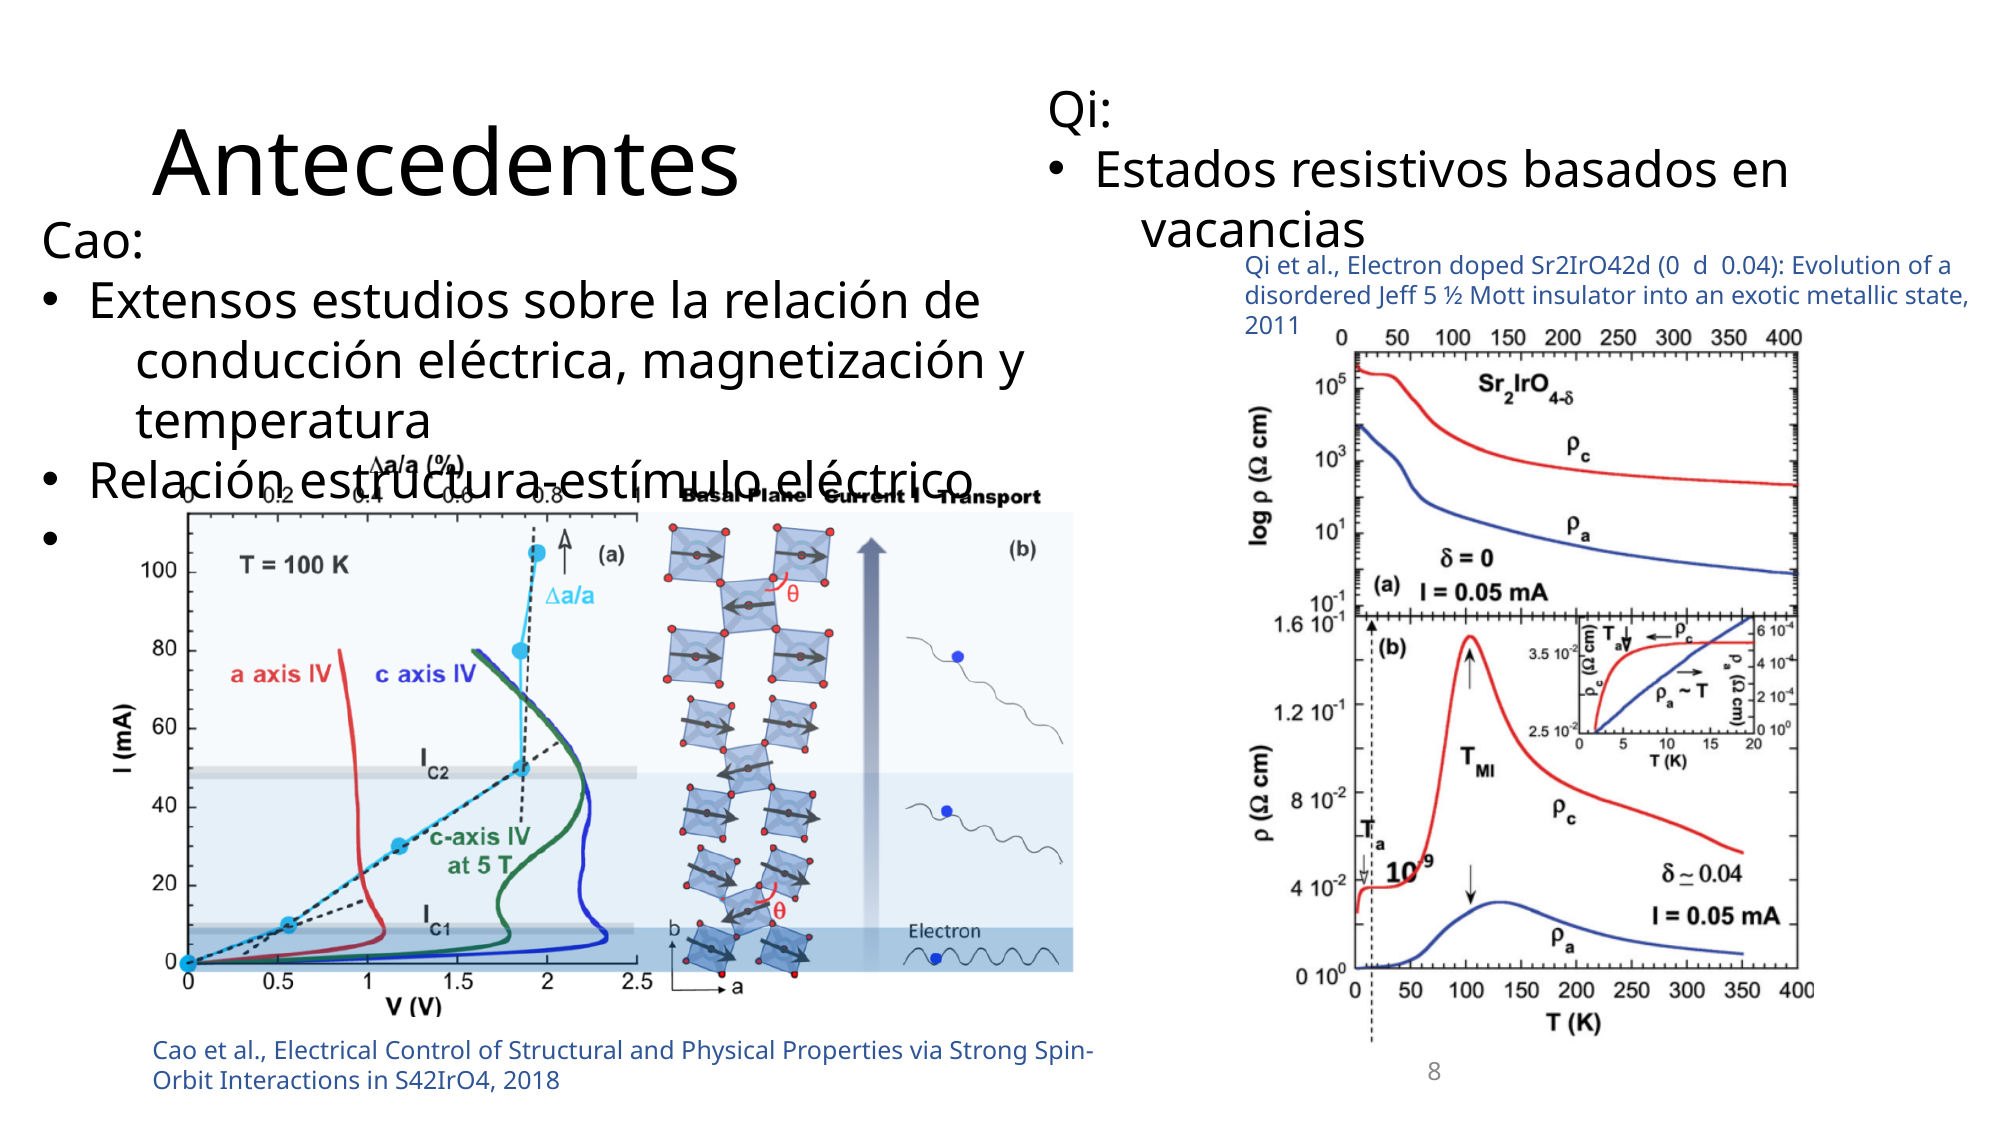

# Antecedentes
Qi:
Estados resistivos basados en vacancias
Cao:
Extensos estudios sobre la relación de conducción eléctrica, magnetización y temperatura
Relación estructura-estímulo eléctrico
Qi et al., Electron doped Sr2IrO42d (0 d 0.04): Evolution of a disordered Jeff 5 ½ Mott insulator into an exotic metallic state, 2011
Cao et al., Electrical Control of Structural and Physical Properties via Strong Spin-Orbit Interactions in S42IrO4, 2018
8